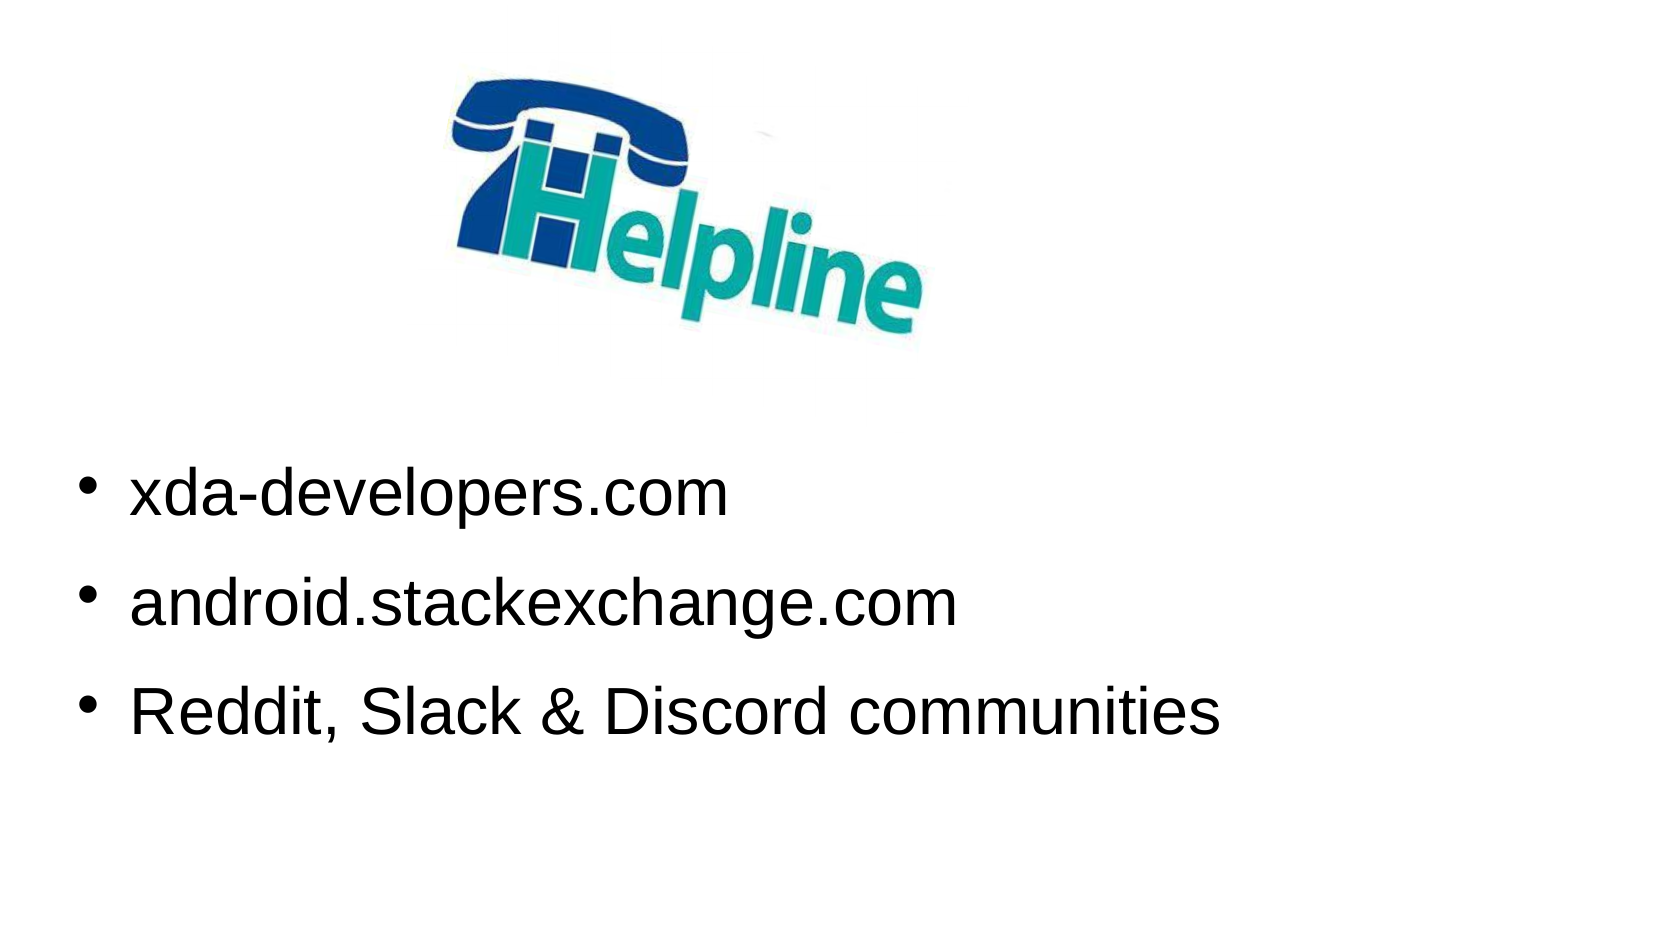

xda-developers.com
android.stackexchange.com
Reddit, Slack & Discord communities